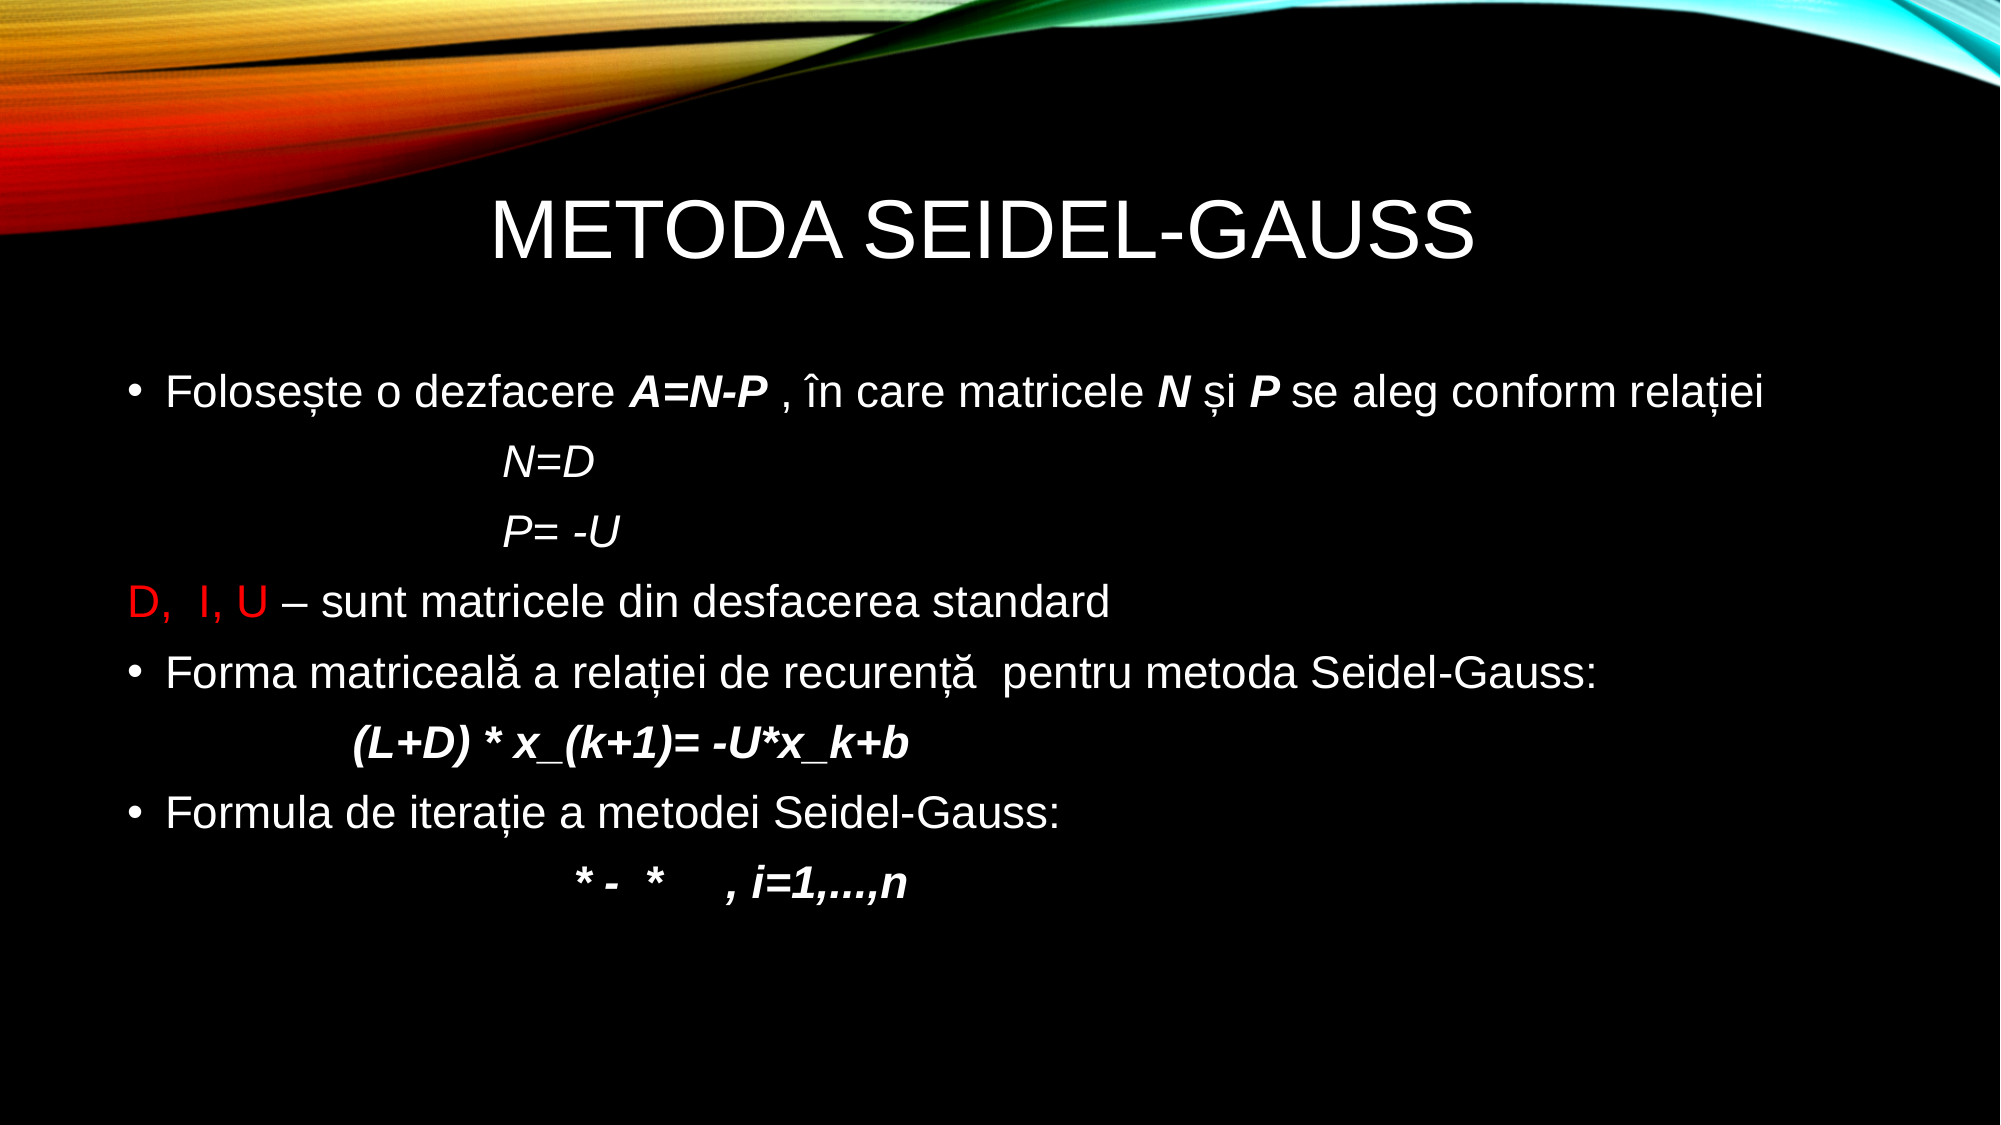

# METODA SEIDEL-GAUSS
Folosește o dezfacere A=N-P , în care matricele N și P se aleg conform relației
					N=D
					P= -U
D, I, U – sunt matricele din desfacerea standard
Forma matriceală a relației de recurență pentru metoda Seidel-Gauss:
 			(L+D) * x_(k+1)= -U*x_k+b
Formula de iterație a metodei Seidel-Gauss:
 * - * , i=1,...,n